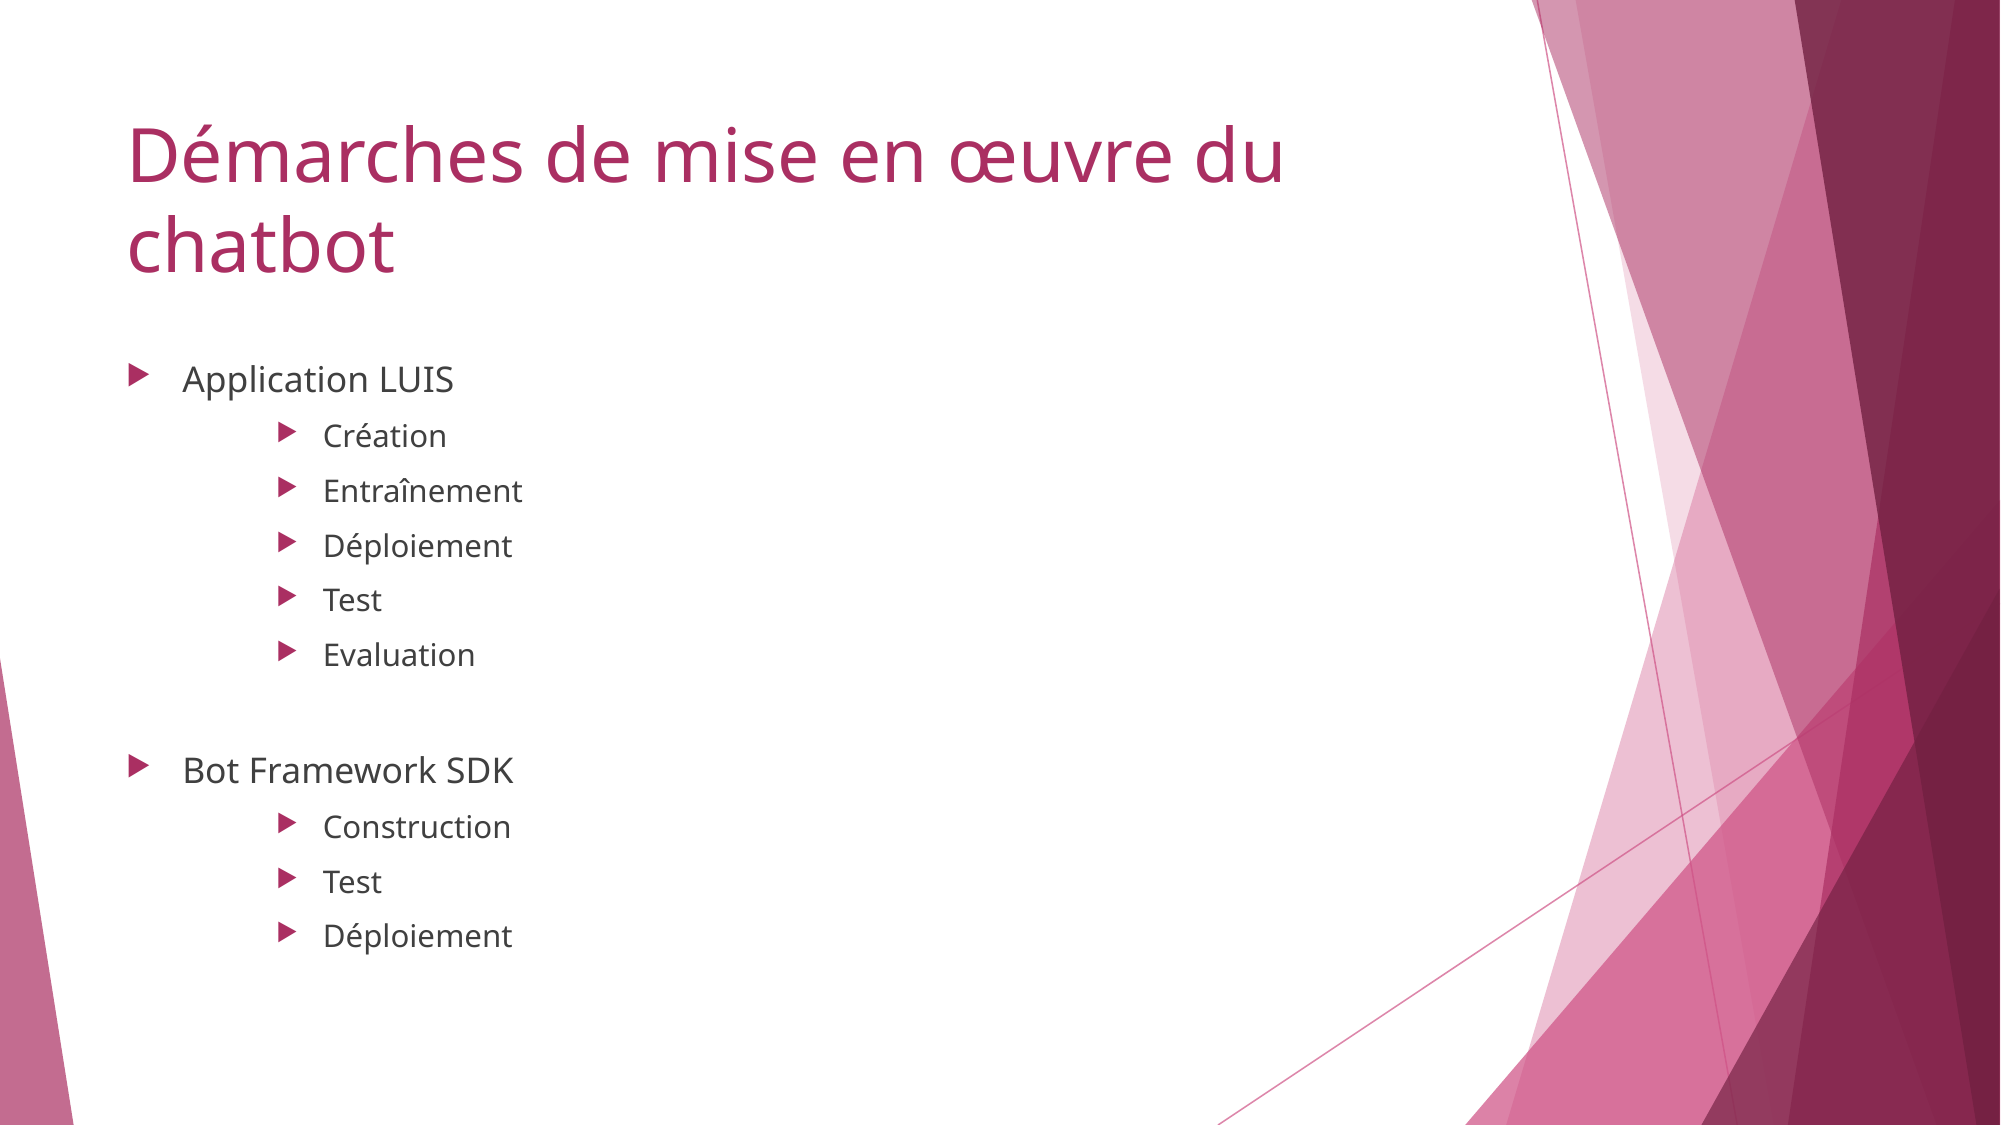

# Démarches de mise en œuvre du chatbot
Application LUIS
Création
Entraînement
Déploiement
Test
Evaluation
Bot Framework SDK
Construction
Test
Déploiement